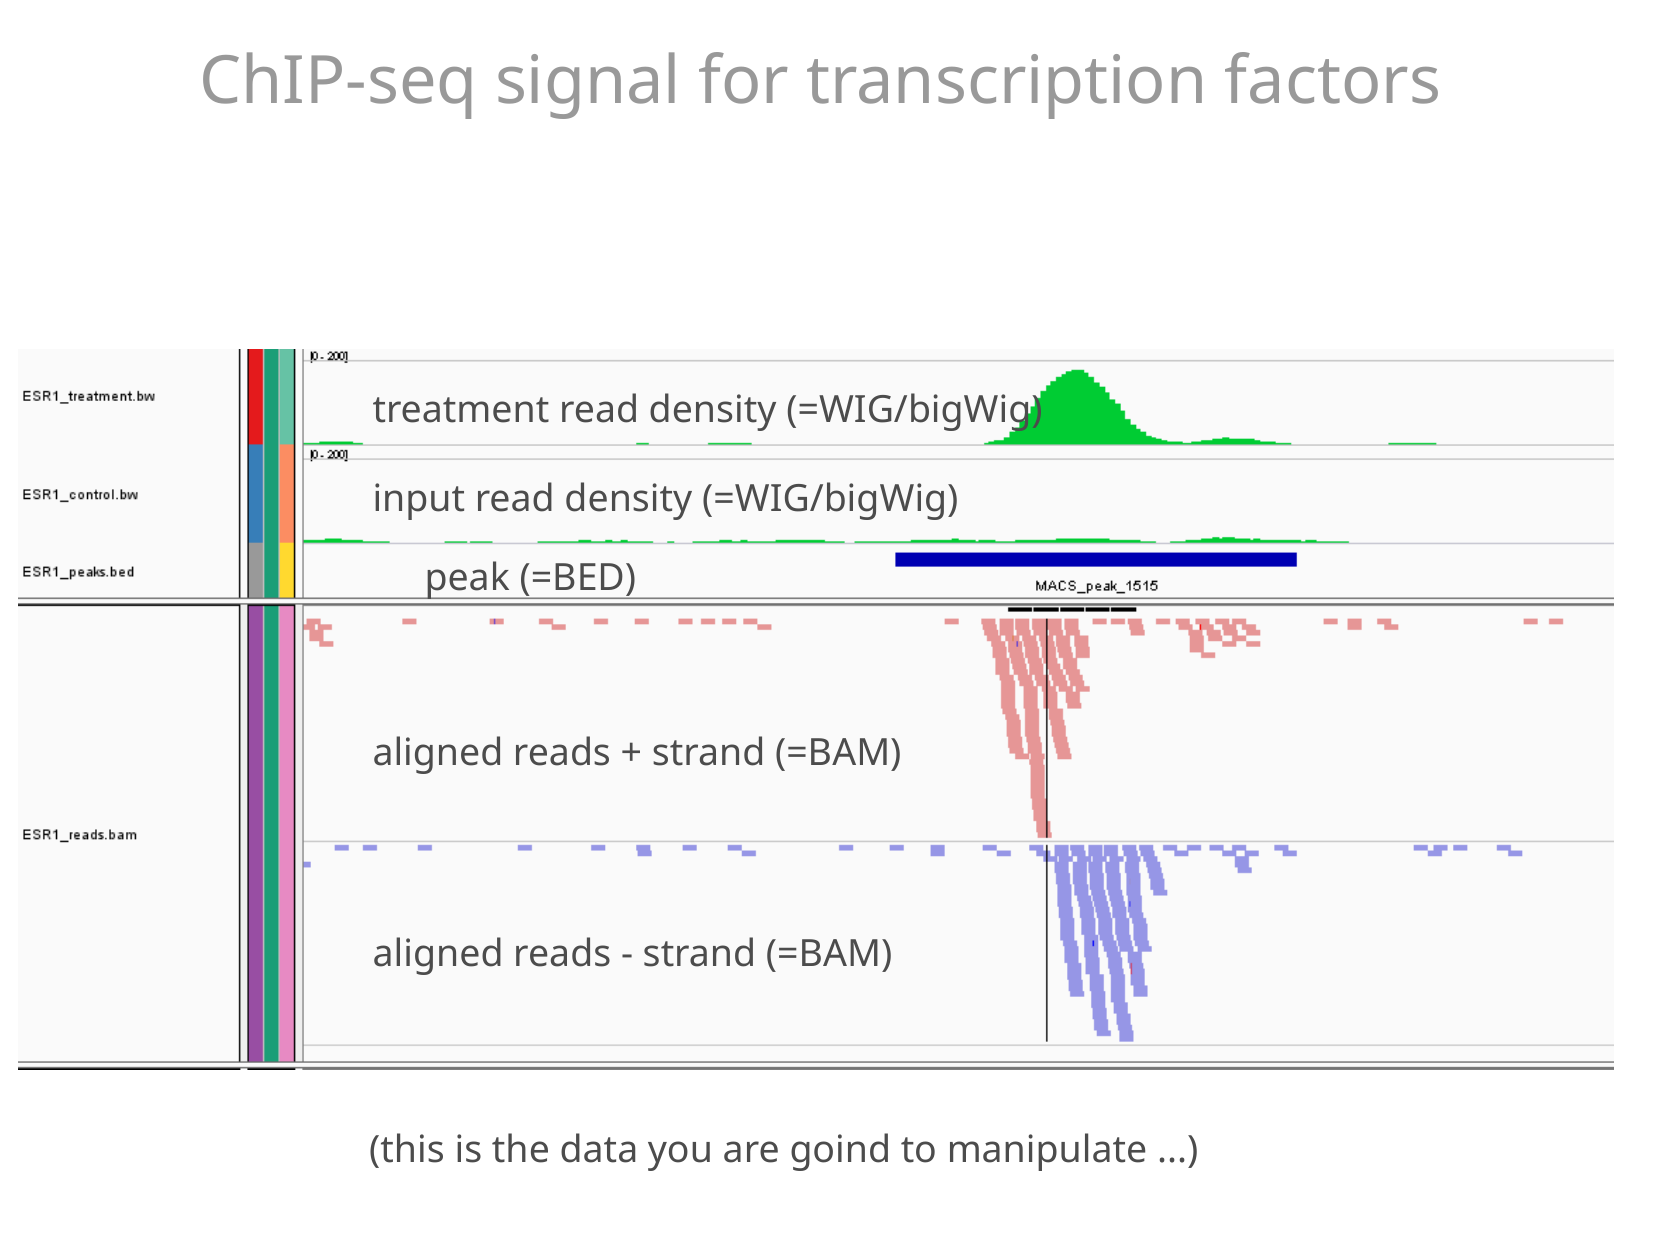

# ChIP-seq signal for transcription factors
treatment read density (=WIG/bigWig)
input read density (=WIG/bigWig)
peak (=BED)
aligned reads + strand (=BAM)
aligned reads - strand (=BAM)
(this is the data you are goind to manipulate ...)